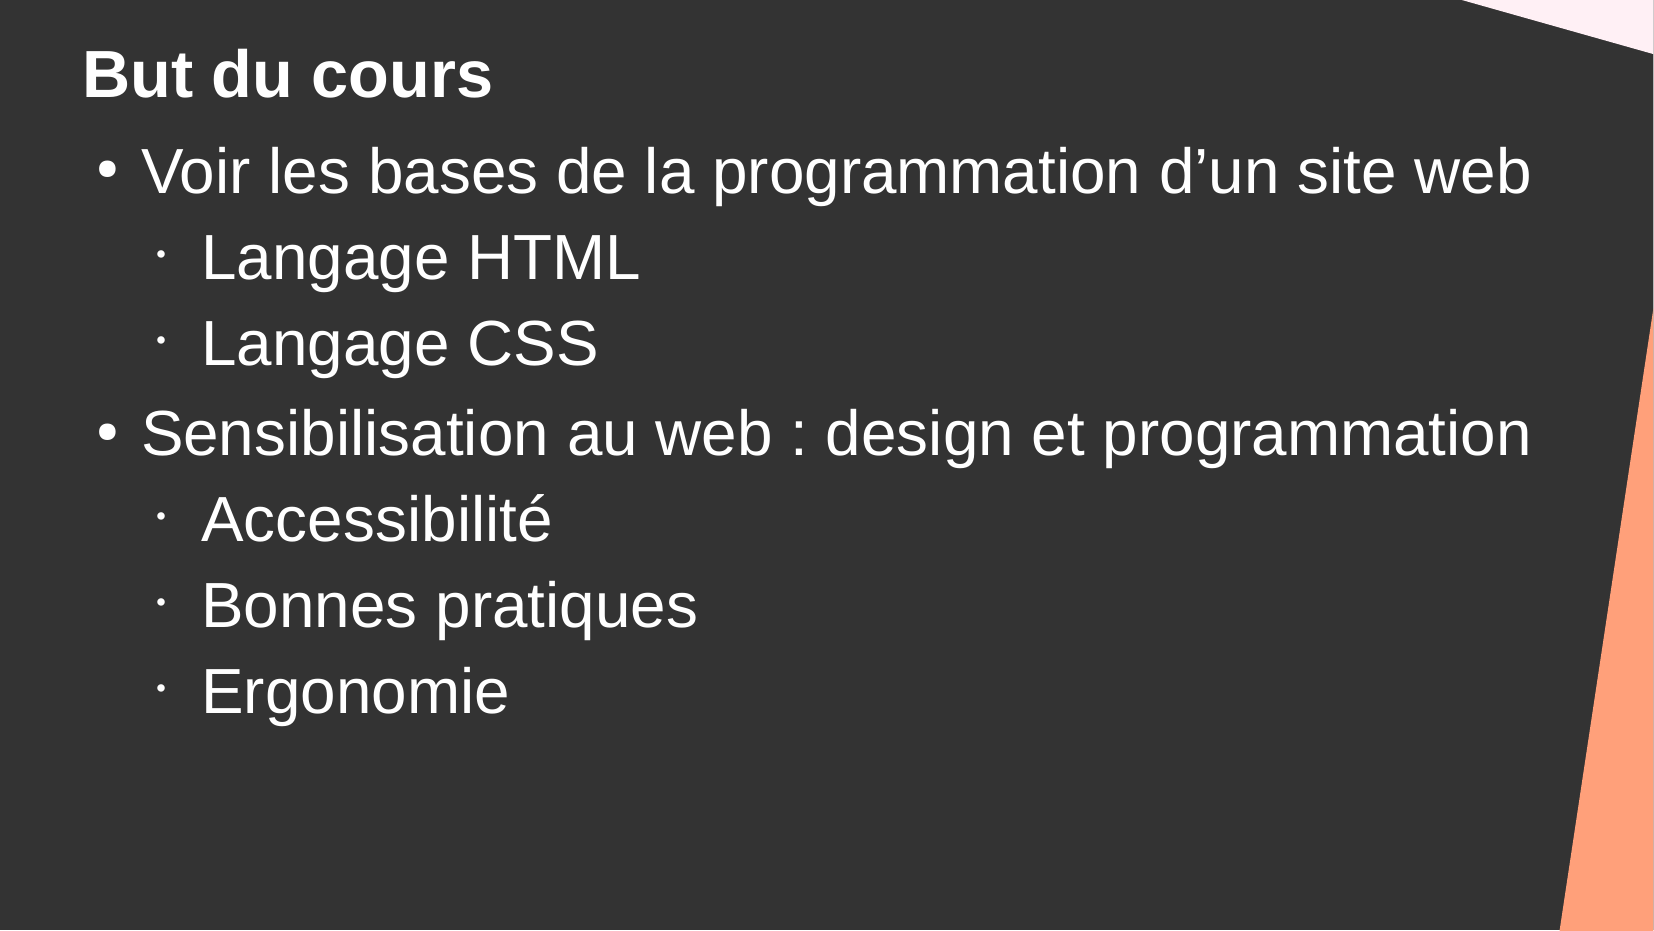

# But du cours
Voir les bases de la programmation d’un site web
Langage HTML
Langage CSS
Sensibilisation au web : design et programmation
Accessibilité
Bonnes pratiques
Ergonomie